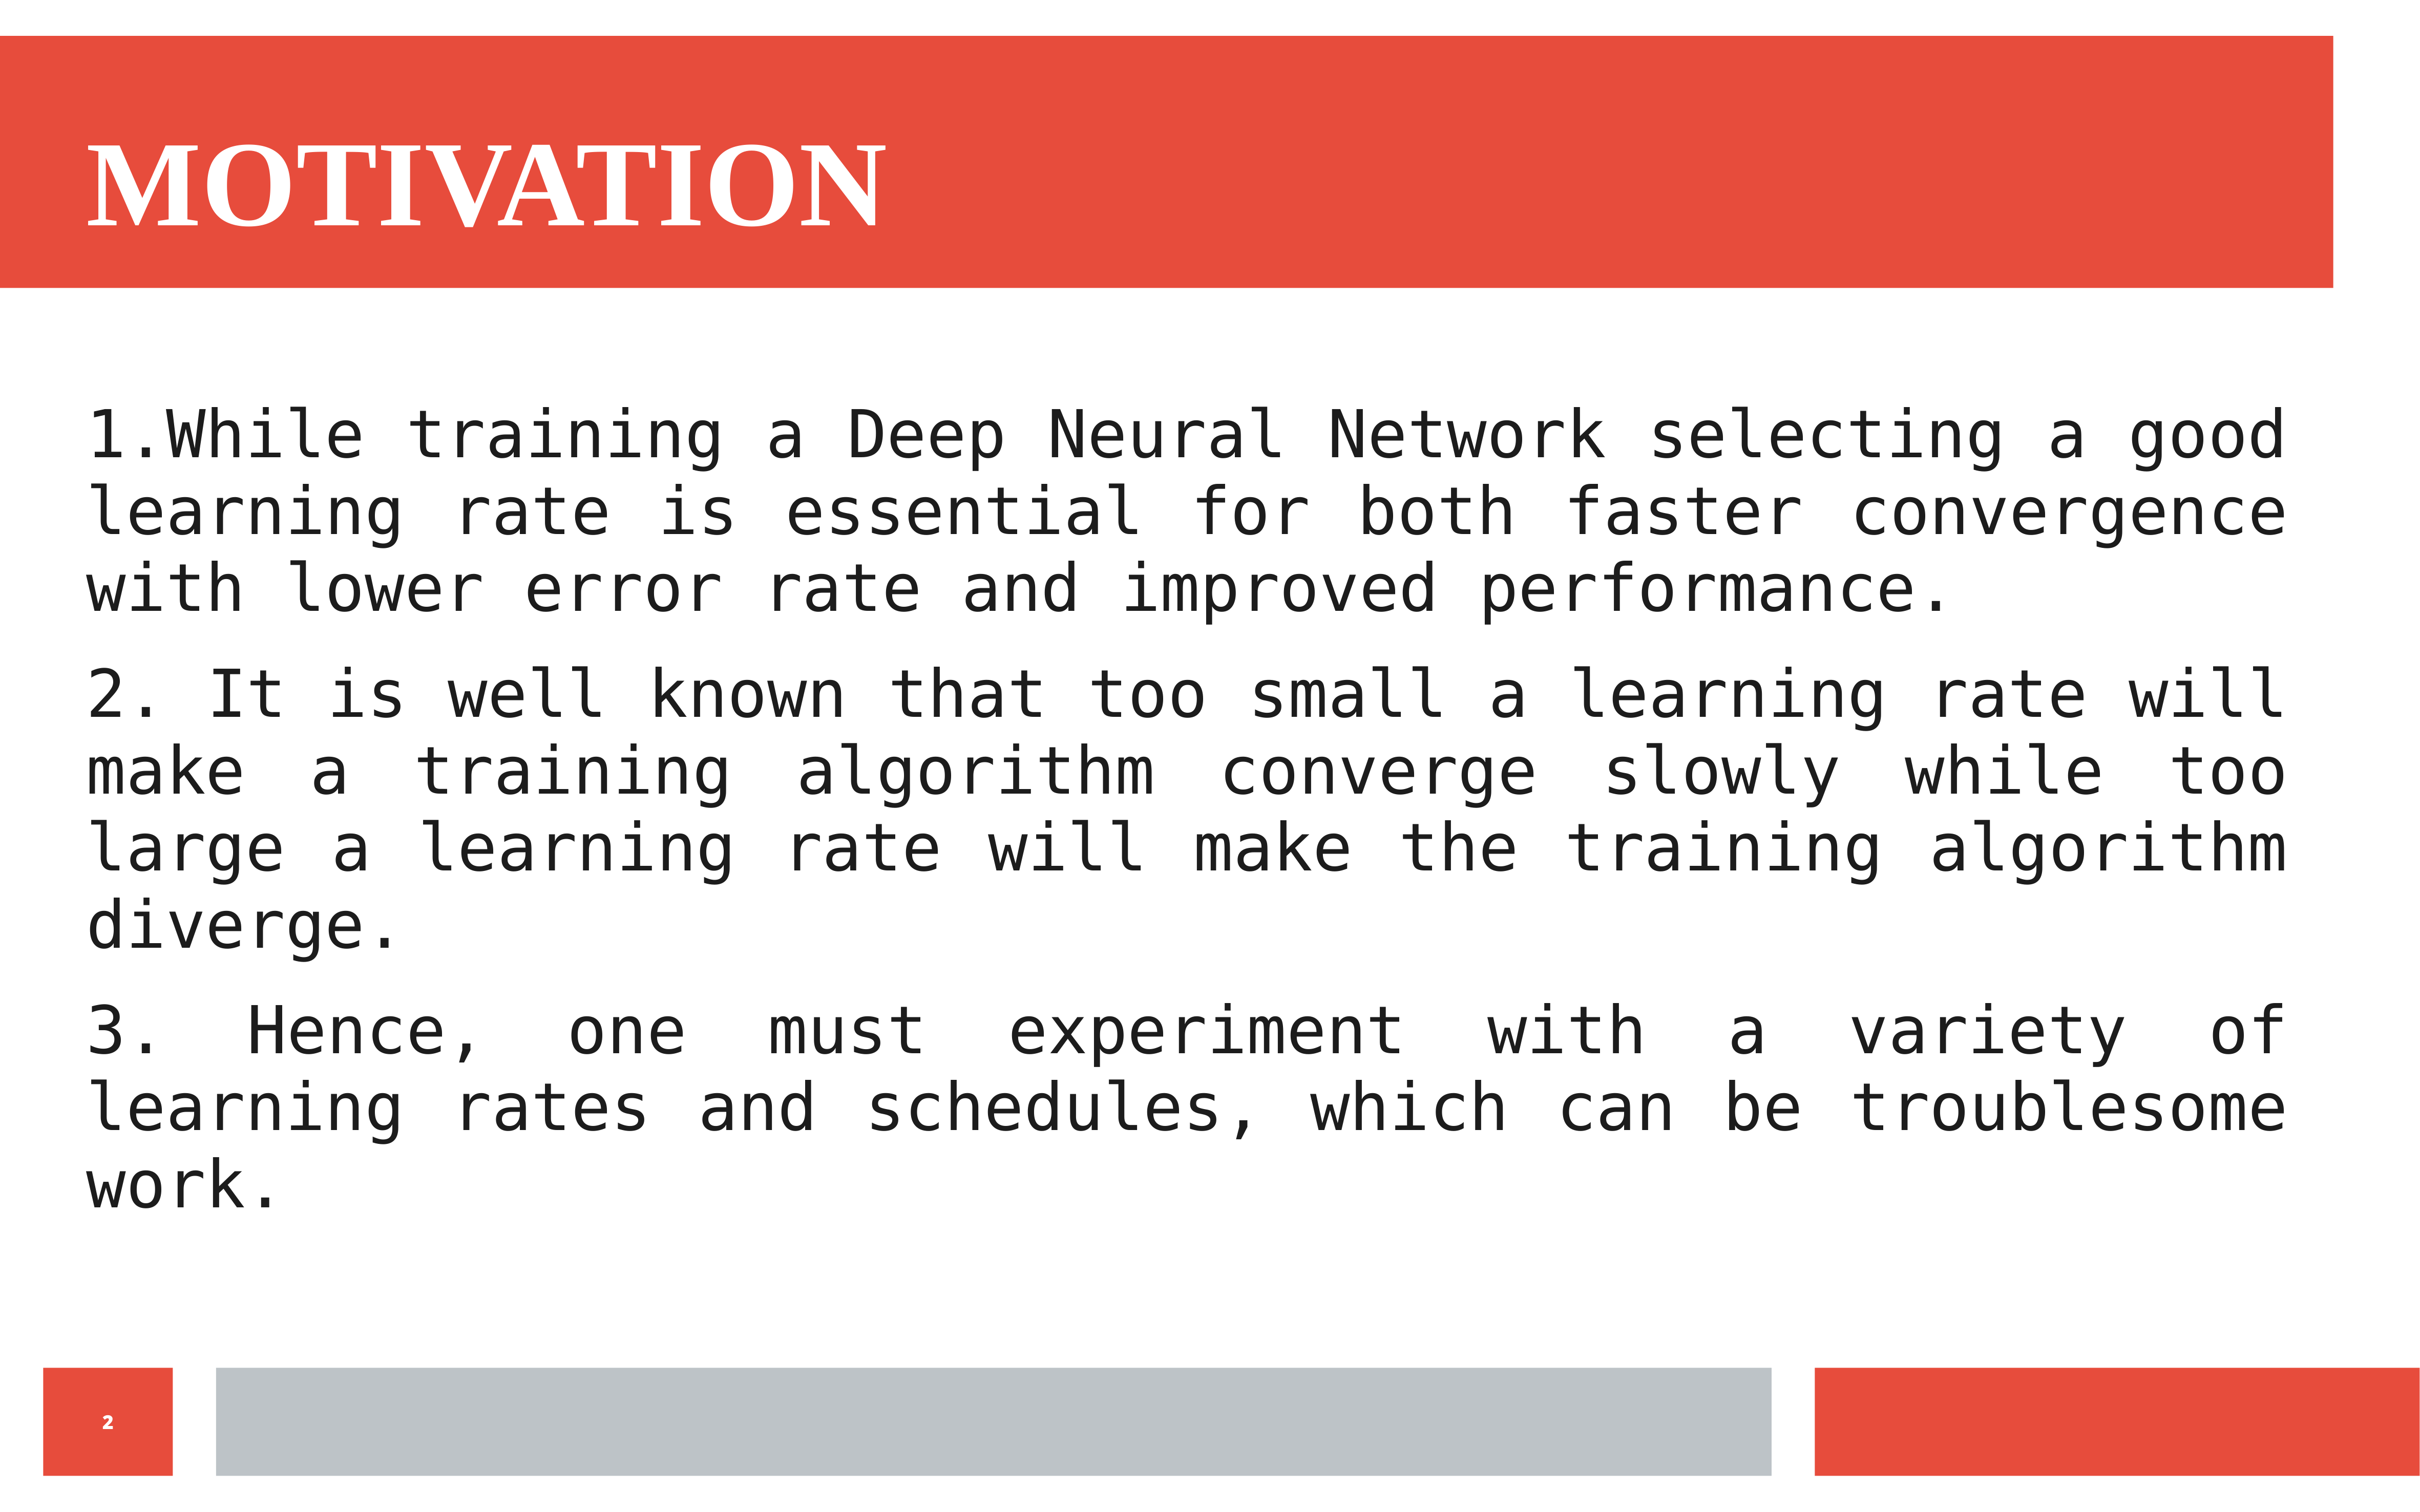

# MOTIVATION
1.While training a Deep Neural Network selecting a good learning rate is essential for both faster convergence with lower error rate and improved performance.
2. It is well known that too small a learning rate will make a training algorithm converge slowly while too large a learning rate will make the training algorithm diverge.
3. Hence, one must experiment with a variety of learning rates and schedules, which can be troublesome work.
2